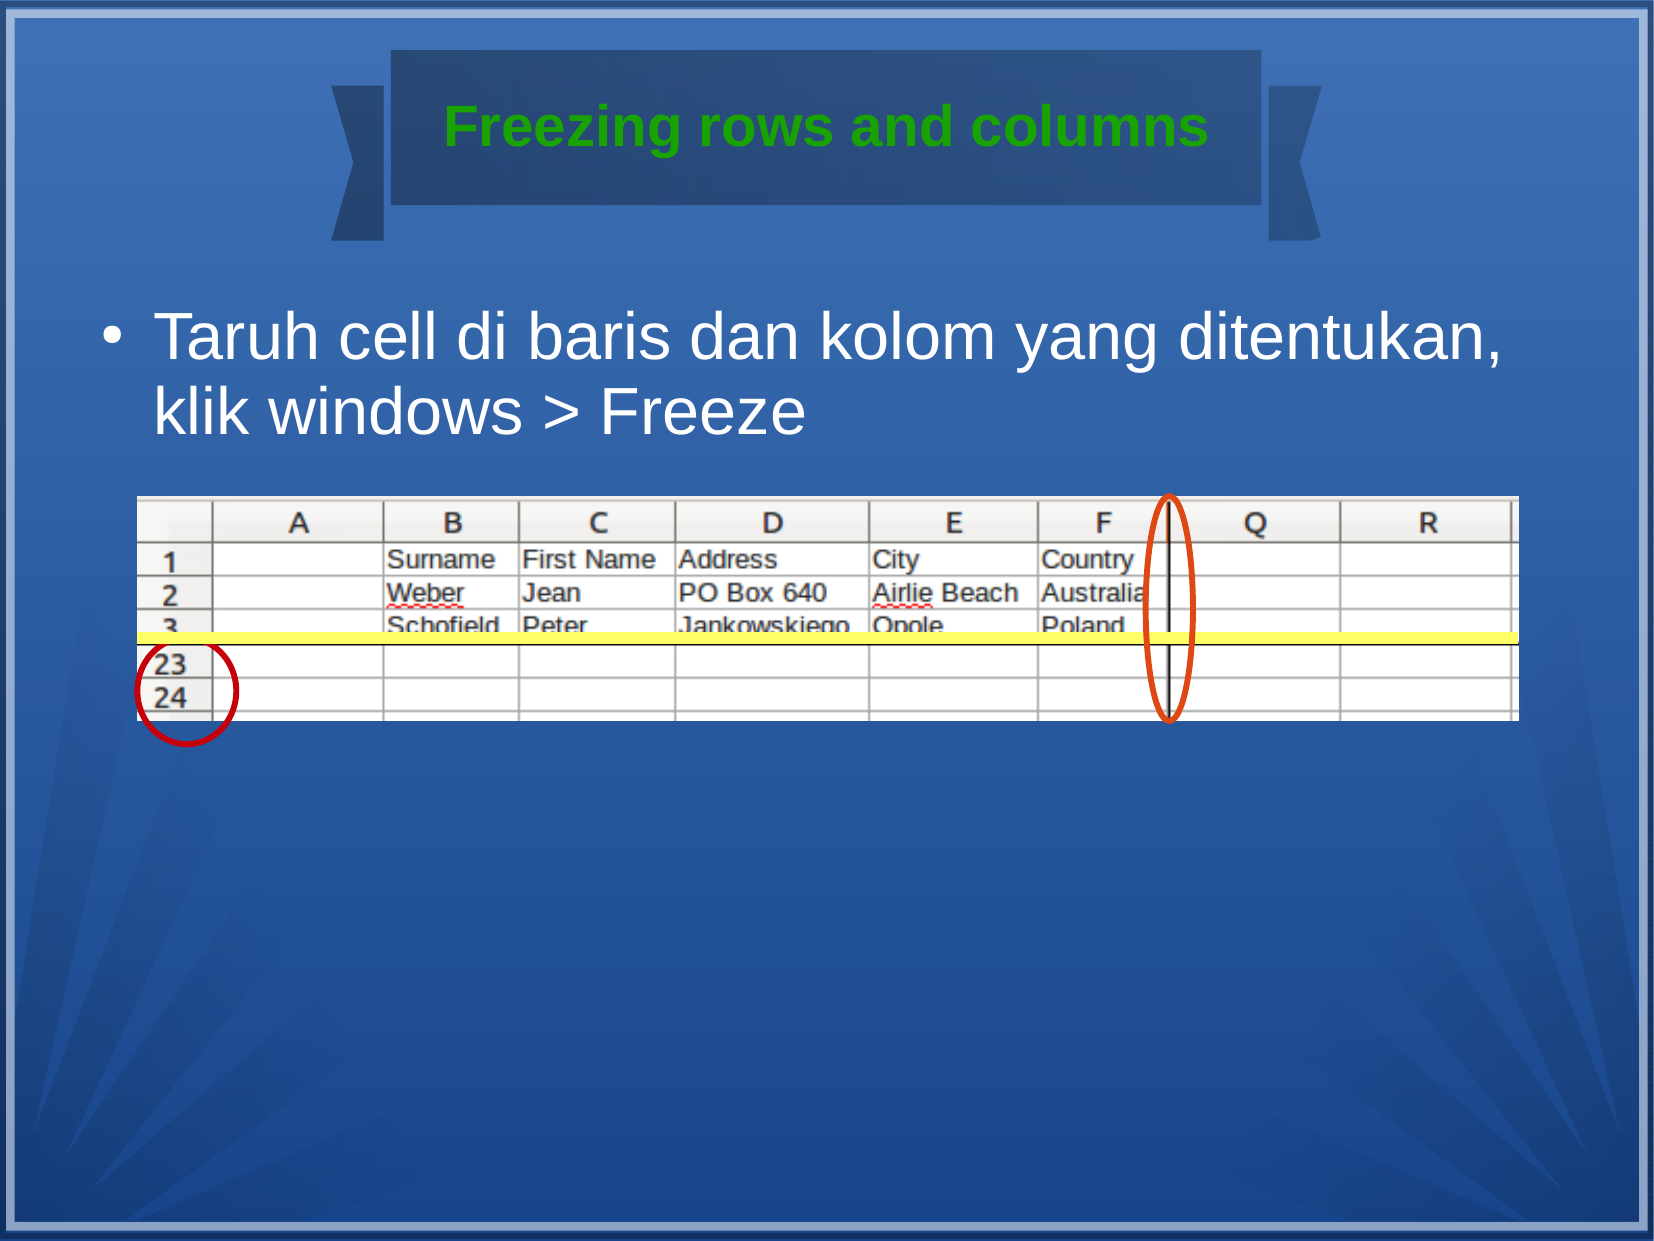

# Freezing rows and columns
Taruh cell di baris dan kolom yang ditentukan, klik windows > Freeze